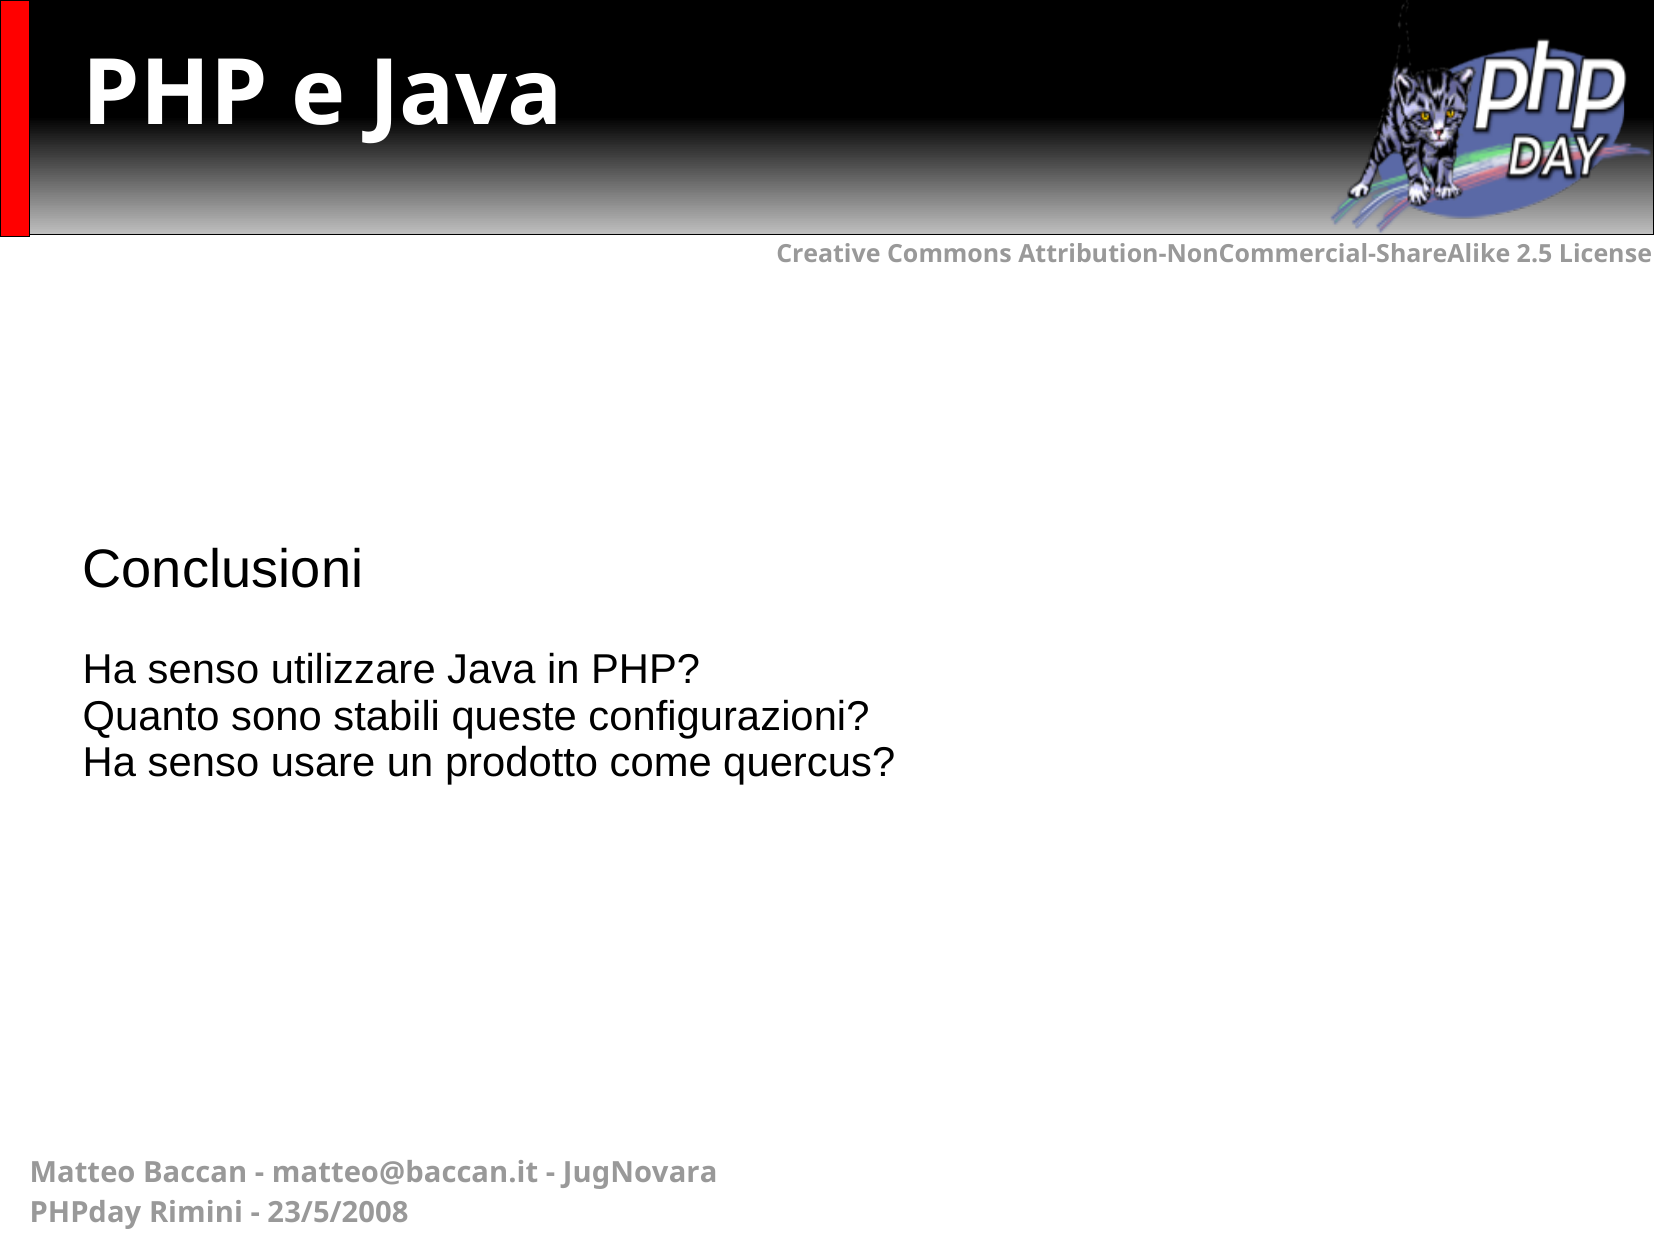

# PHP e Java
Conclusioni
Ha senso utilizzare Java in PHP?
Quanto sono stabili queste configurazioni?
Ha senso usare un prodotto come quercus?